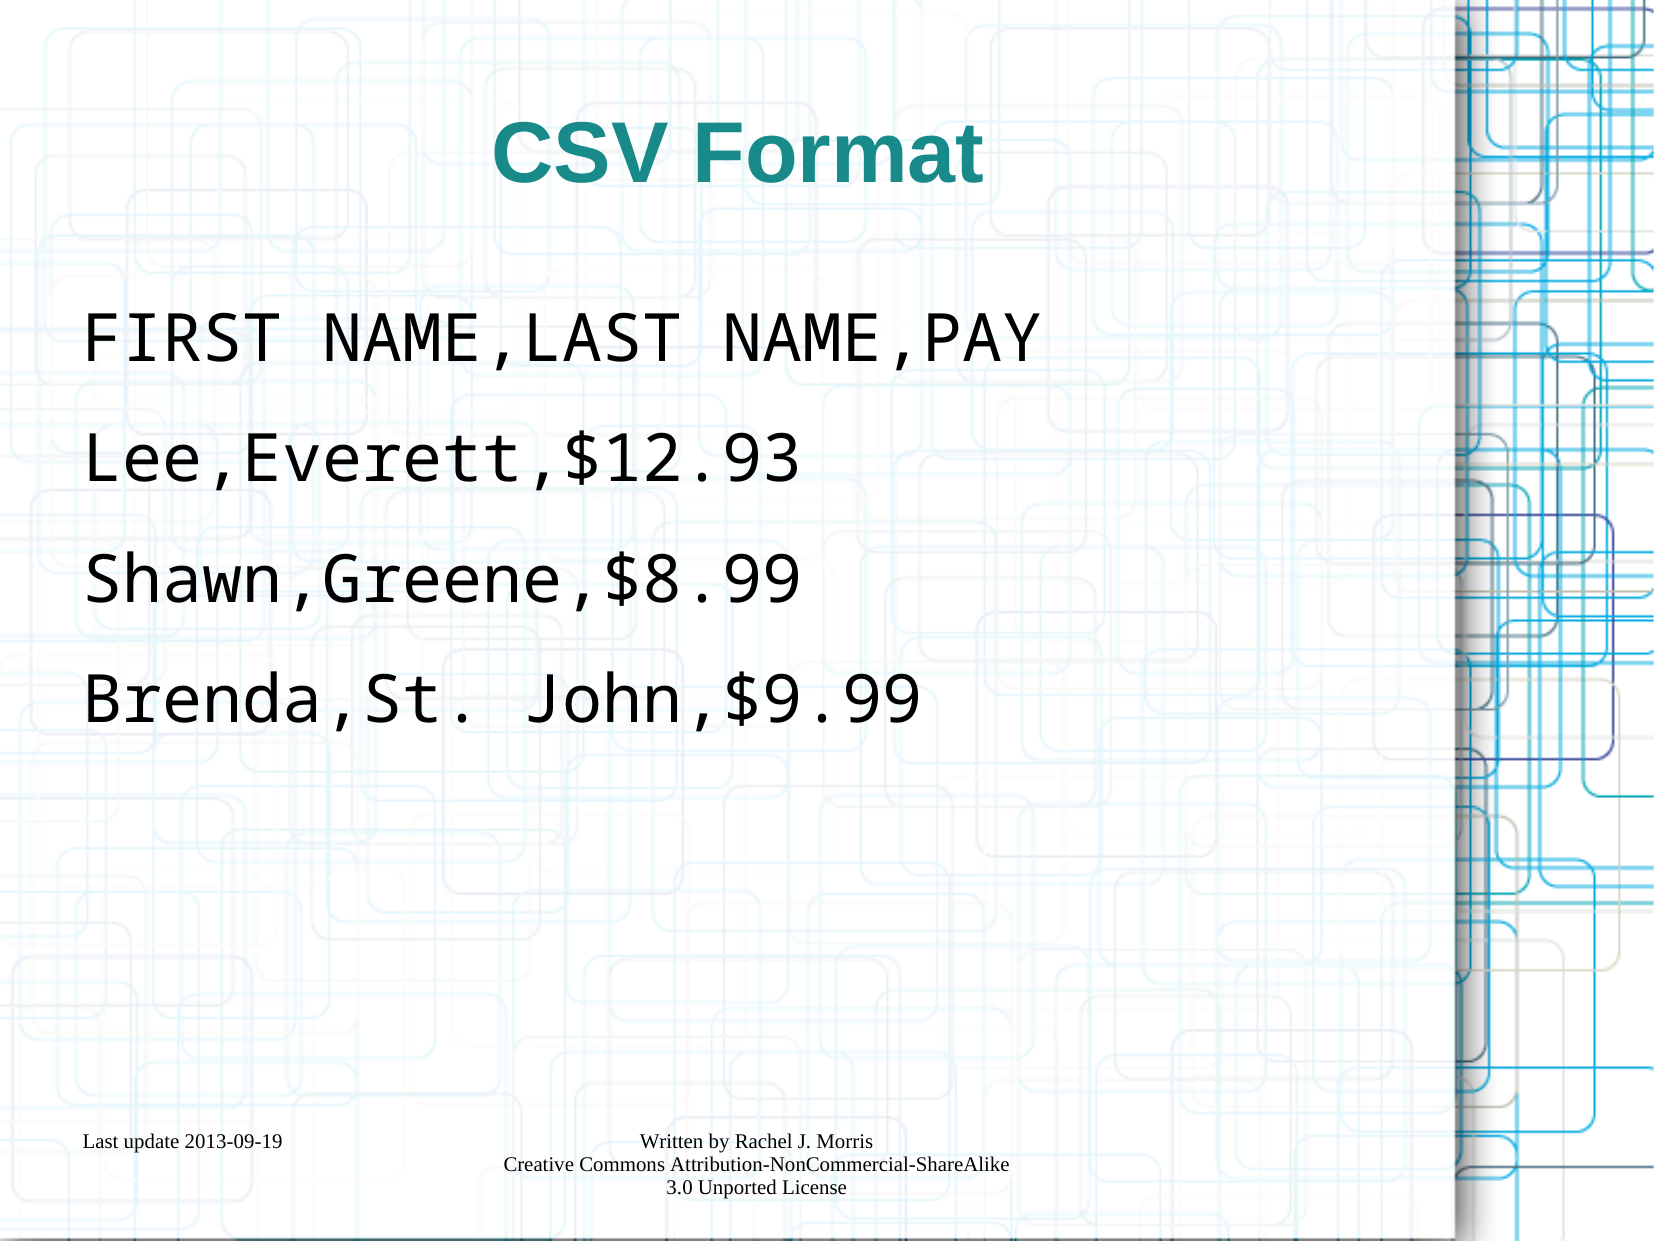

# CSV Format
FIRST NAME,LAST NAME,PAY
Lee,Everett,$12.93
Shawn,Greene,$8.99
Brenda,St. John,$9.99